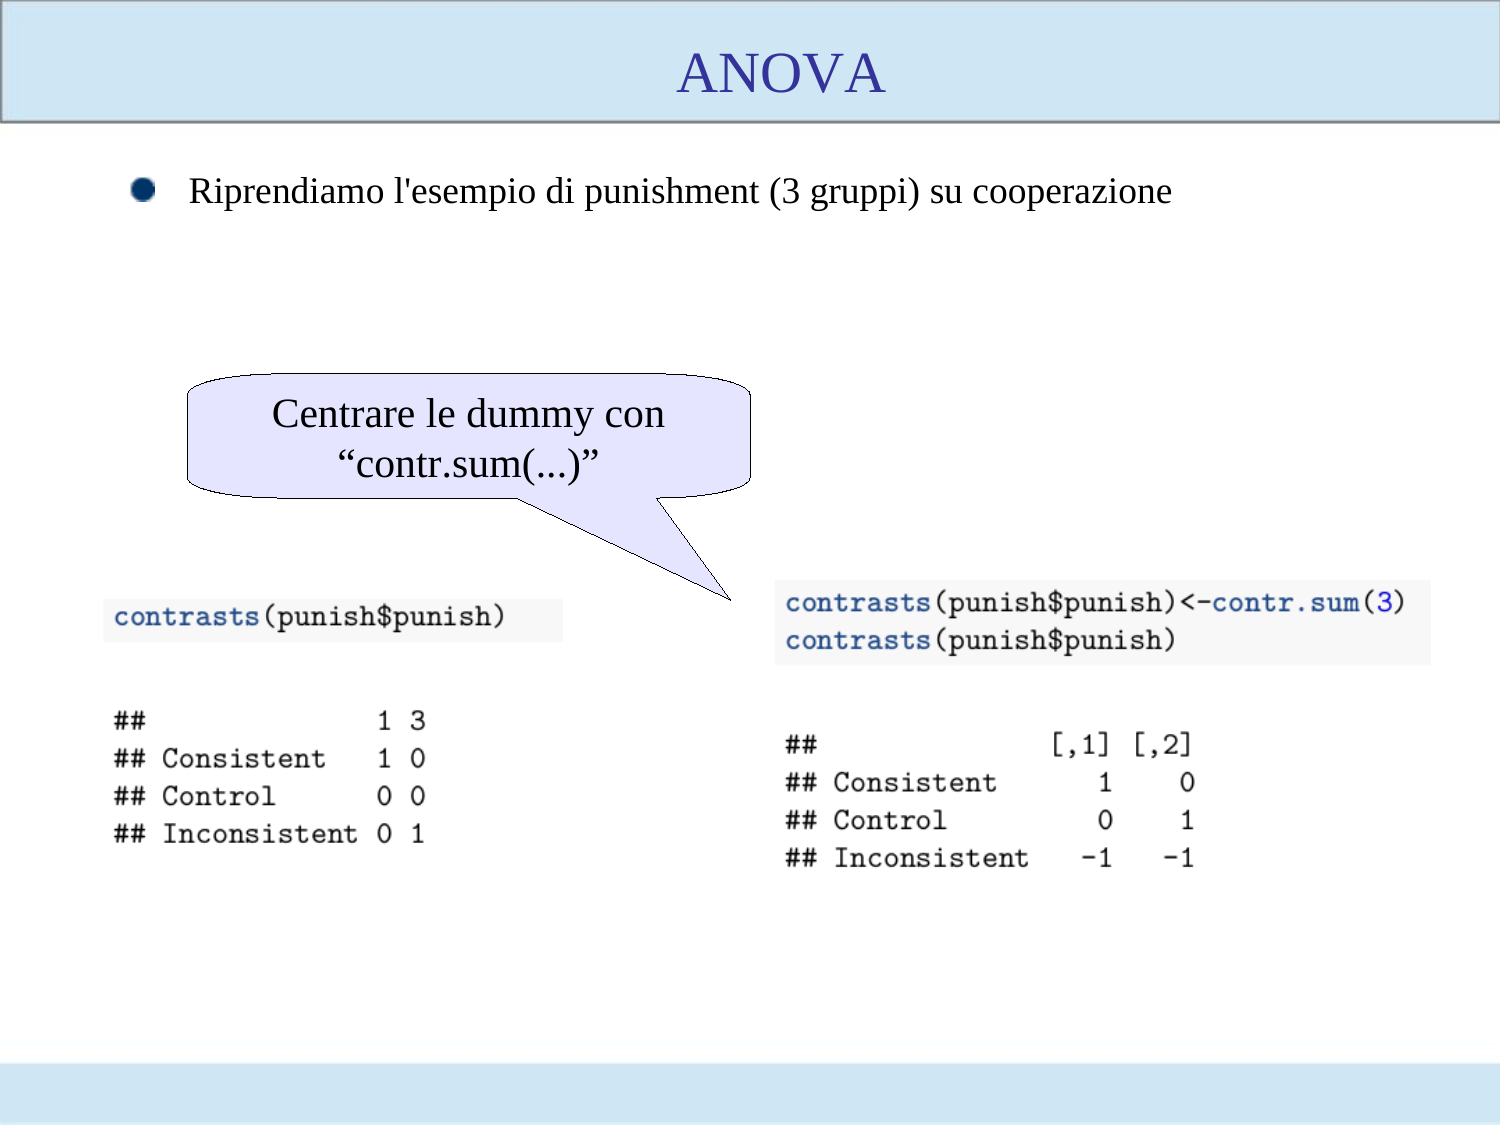

# ANOVA
Riprendiamo l'esempio di punishment (3 gruppi) su cooperazione
Centrare le dummy con “contr.sum(...)”